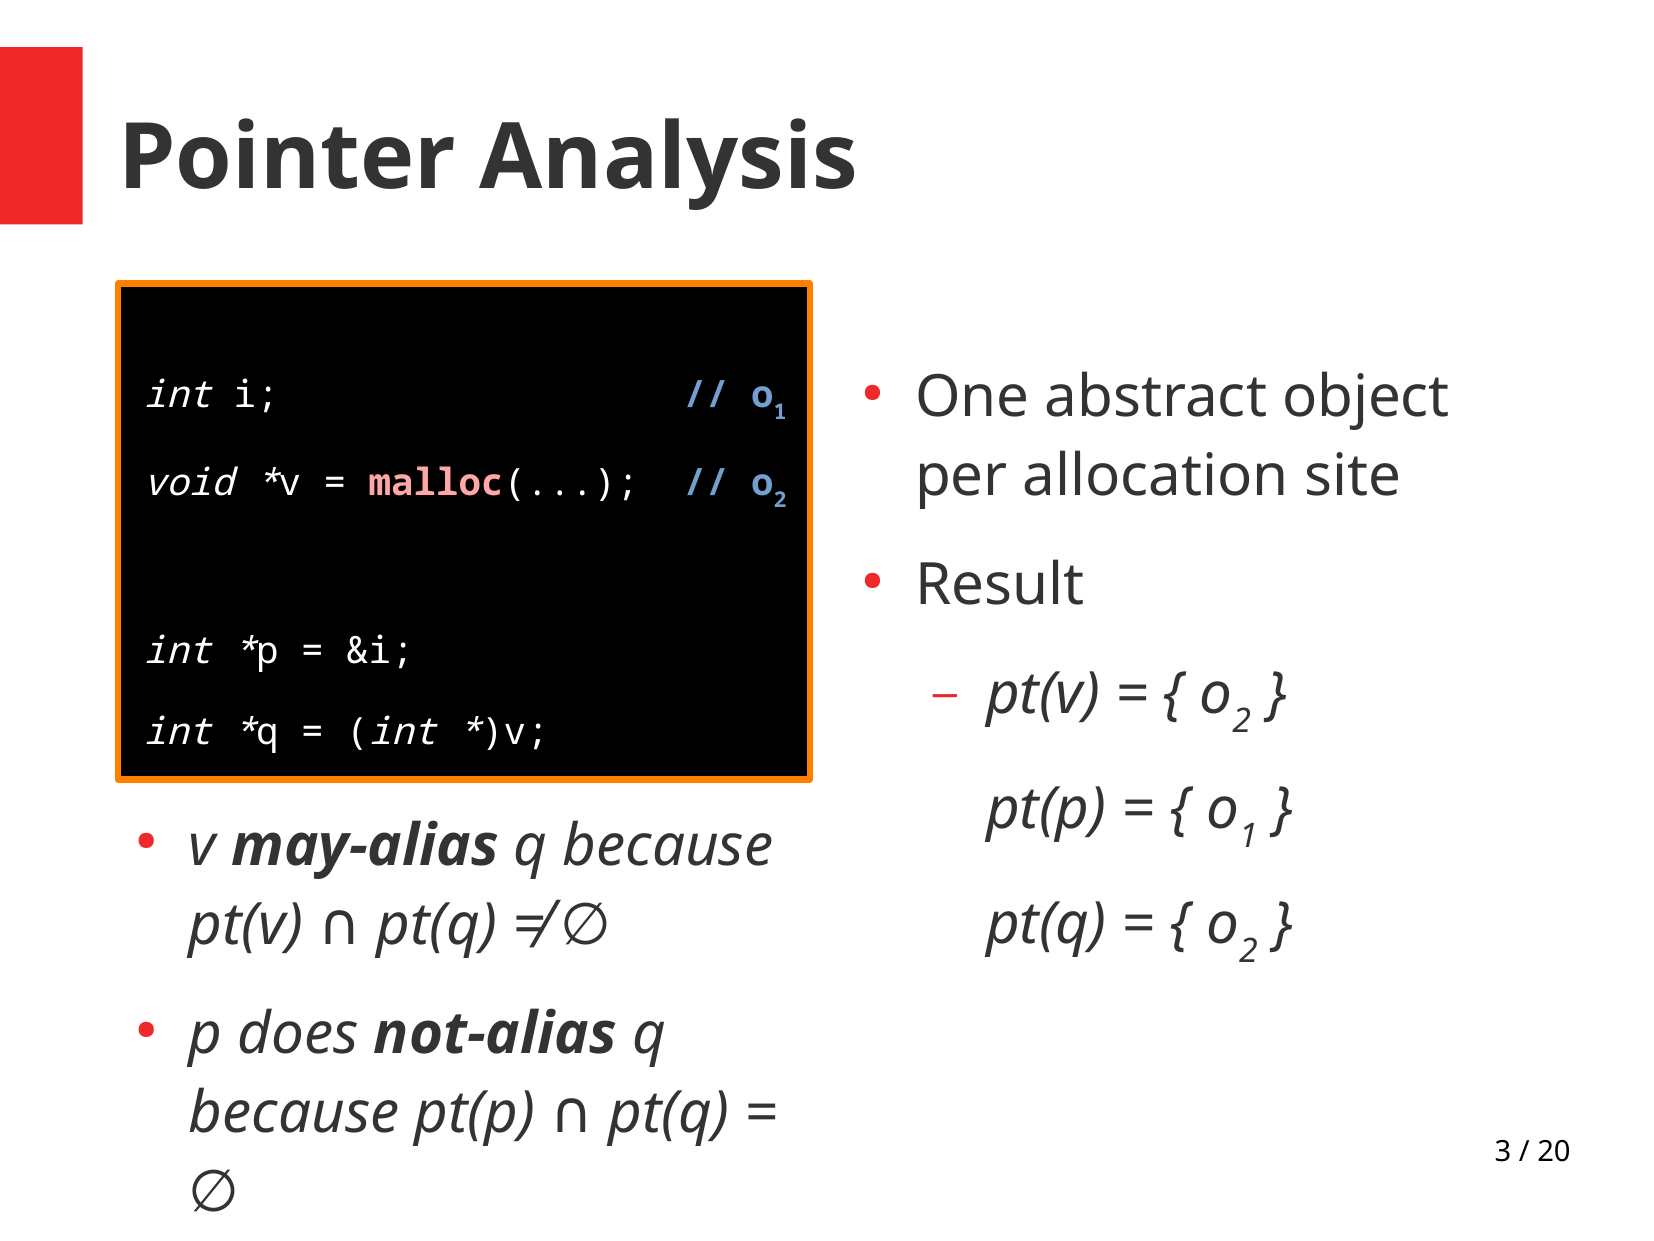

# Pointer Analysis
 int i; // o1
 void *v = malloc(...); // o2
 int *p = &i;
 int *q = (int *)v;
One abstract object per allocation site
Result
pt(v) = { o2 }
pt(p) = { o1 }
pt(q) = { o2 }
v may-alias q because pt(v) ∩ pt(q) ≠ ∅
p does not-alias q because pt(p) ∩ pt(q) = ∅
3